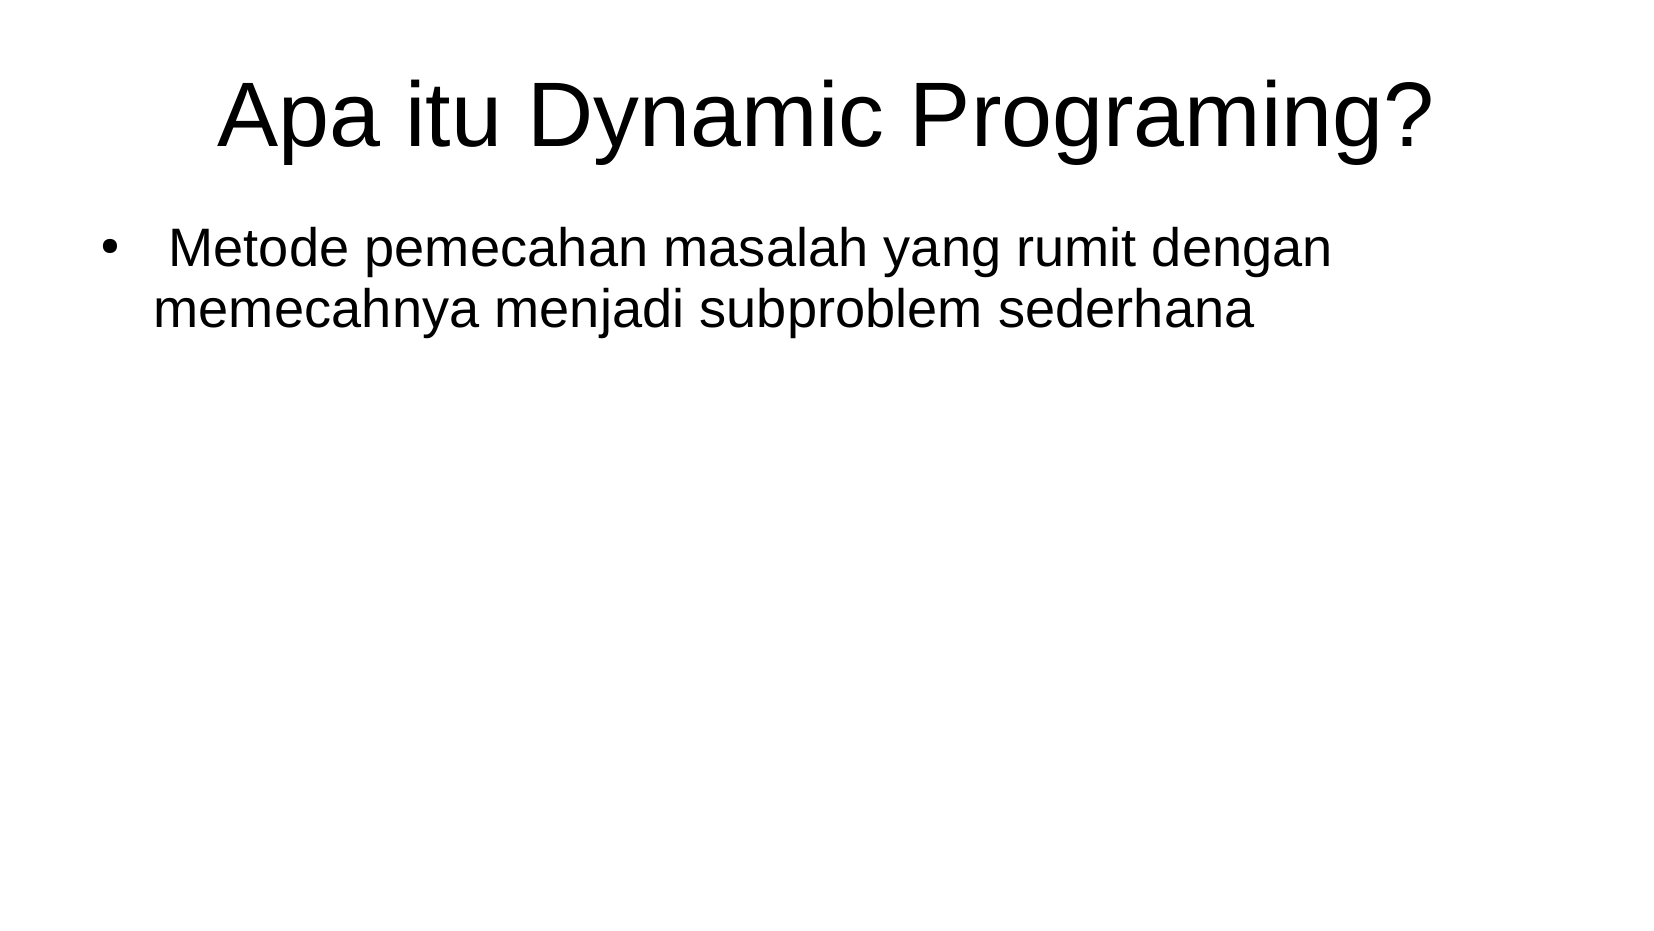

# Apa itu Dynamic Programing?
 Metode pemecahan masalah yang rumit dengan memecahnya menjadi subproblem sederhana